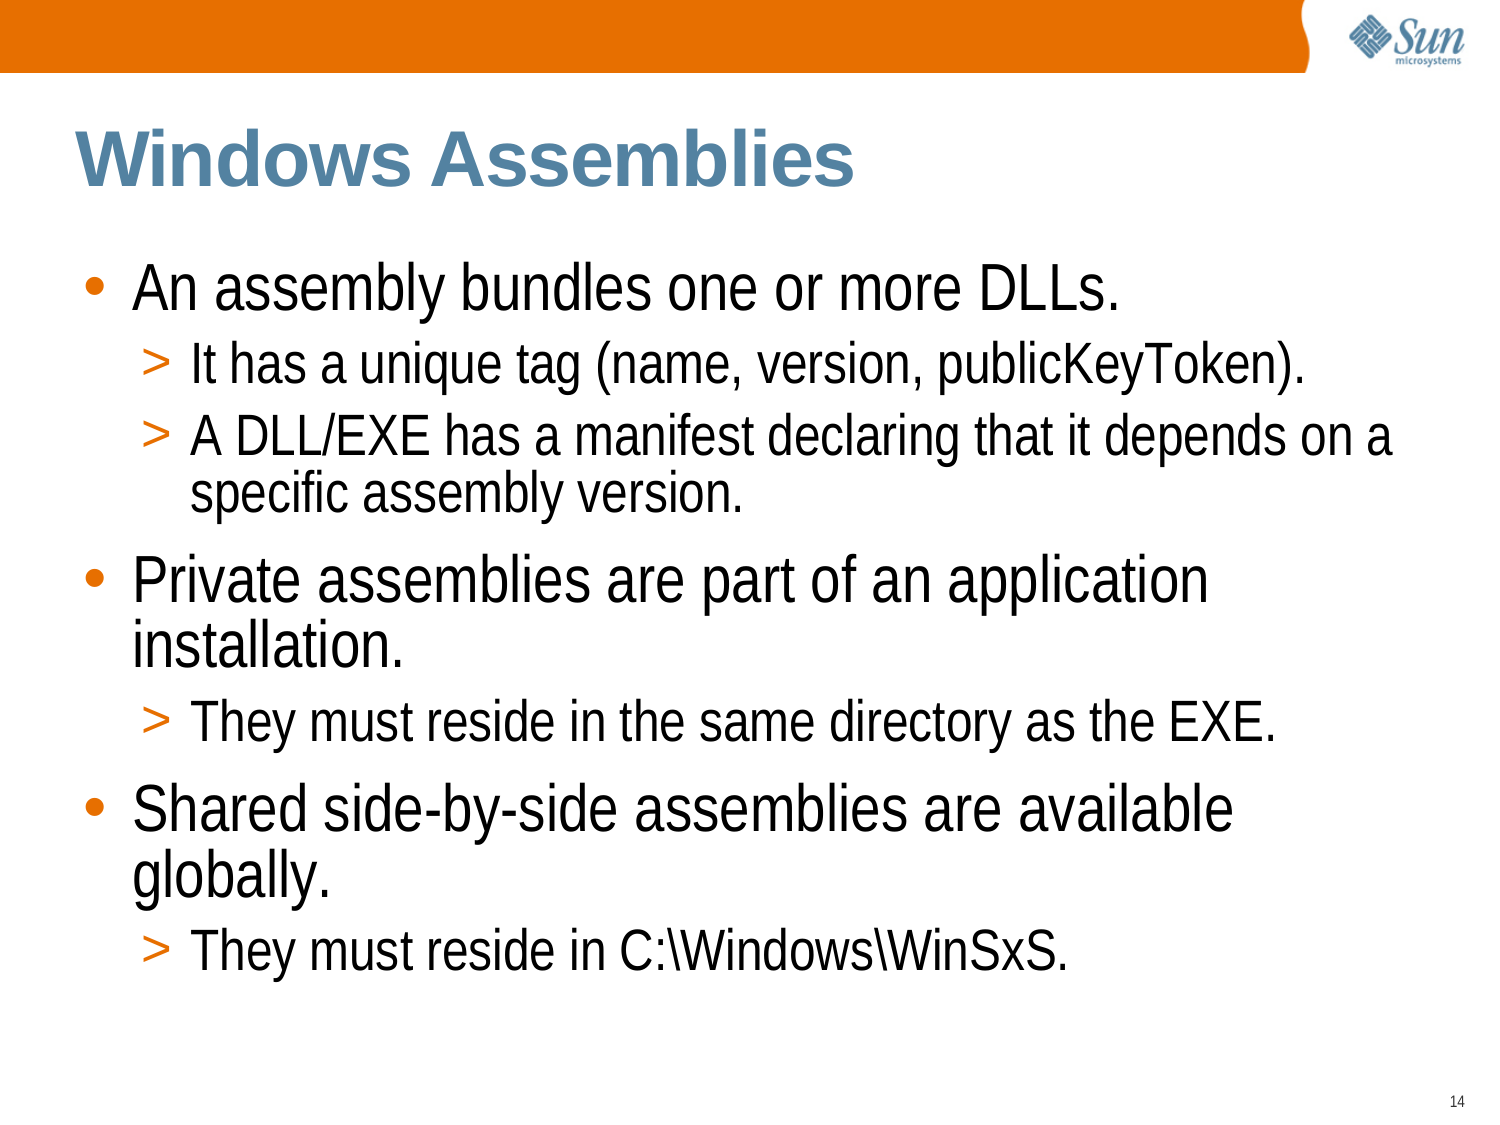

# Windows Assemblies
An assembly bundles one or more DLLs.
It has a unique tag (name, version, publicKeyToken).
A DLL/EXE has a manifest declaring that it depends on a specific assembly version.
Private assemblies are part of an application installation.
They must reside in the same directory as the EXE.
Shared side-by-side assemblies are available globally.
They must reside in C:\Windows\WinSxS.